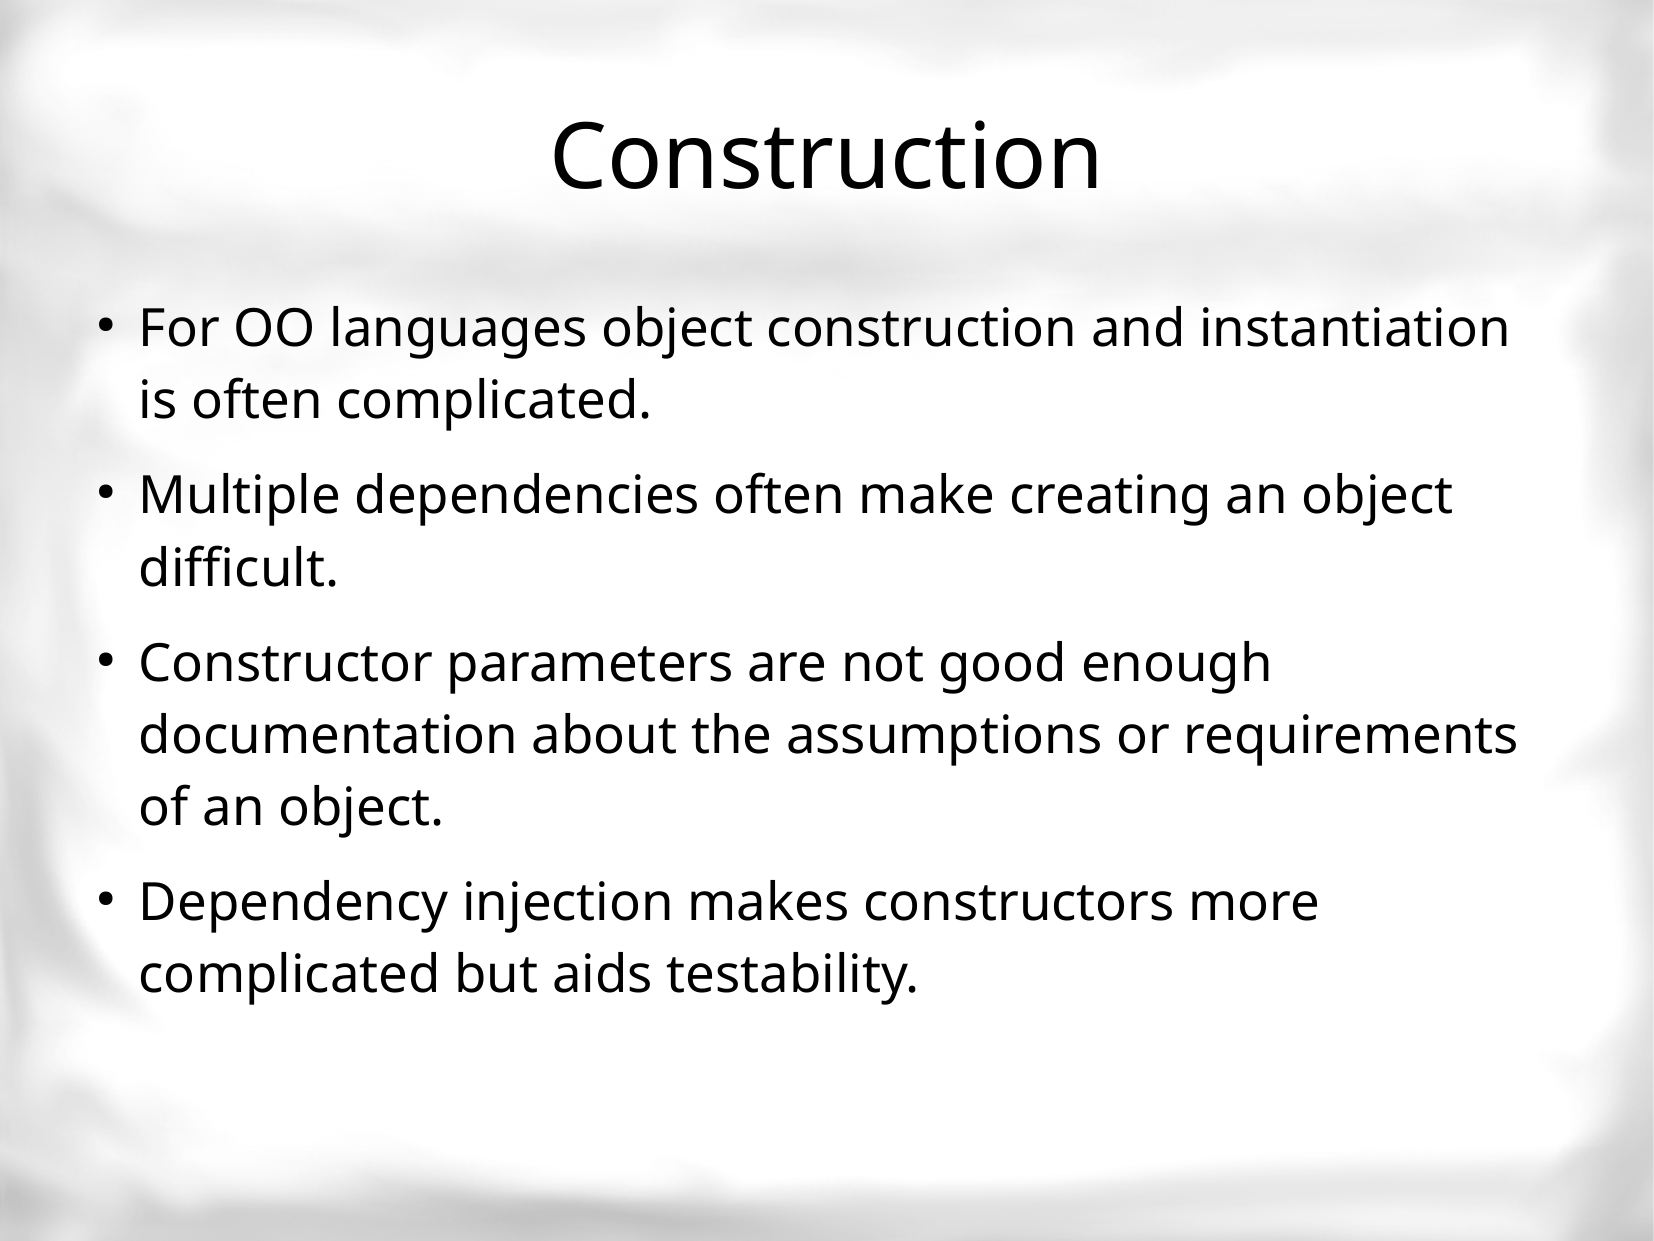

# Construction
For OO languages object construction and instantiation is often complicated.
Multiple dependencies often make creating an object difficult.
Constructor parameters are not good enough documentation about the assumptions or requirements of an object.
Dependency injection makes constructors more complicated but aids testability.